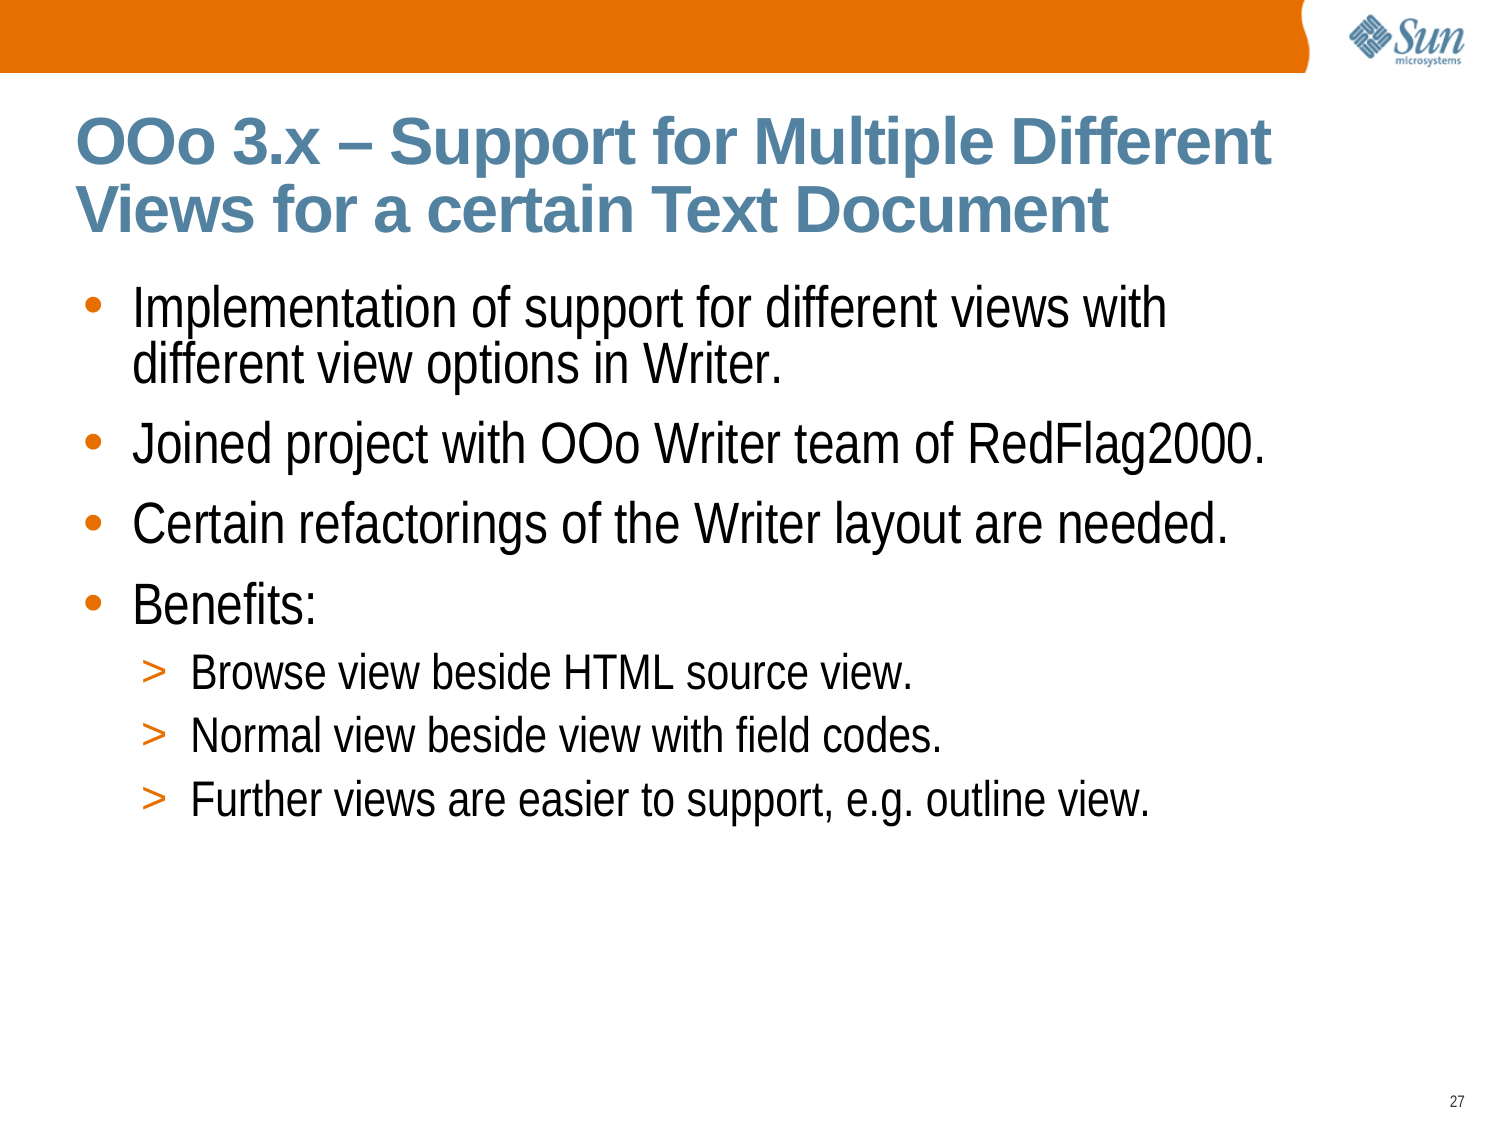

# OOo 3.x – Support for Multiple Different Views for a certain Text Document
Implementation of support for different views with
different view options in Writer.
Joined project with OOo Writer team of RedFlag2000.
Certain refactorings of the Writer layout are needed.
Benefits:
Browse view beside HTML source view.
Normal view beside view with field codes.
Further views are easier to support, e.g. outline view.